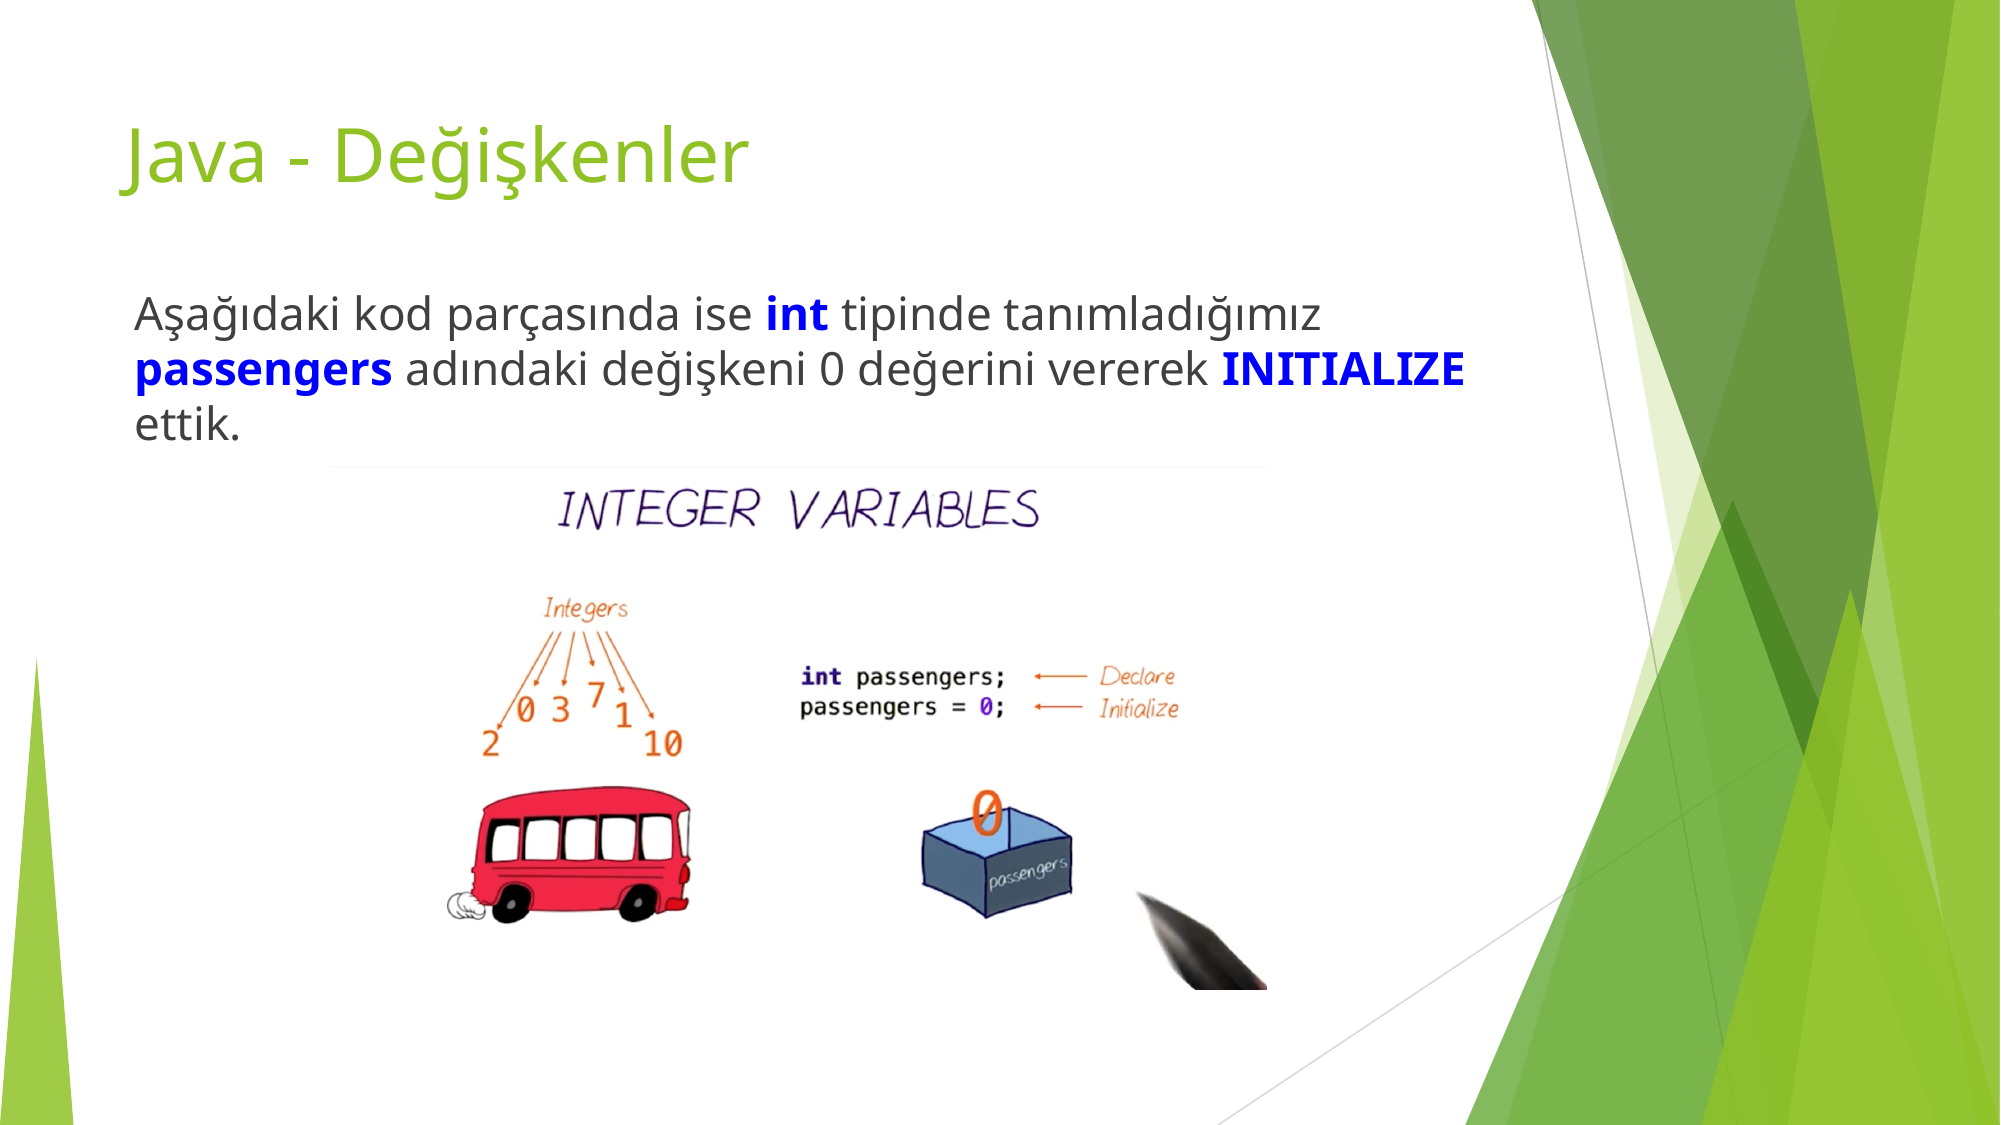

# Java - Değişkenler
Aşağıdaki kod parçasında ise int tipinde tanımladığımız passengers adındaki değişkeni 0 değerini vererek INITIALIZE ettik.